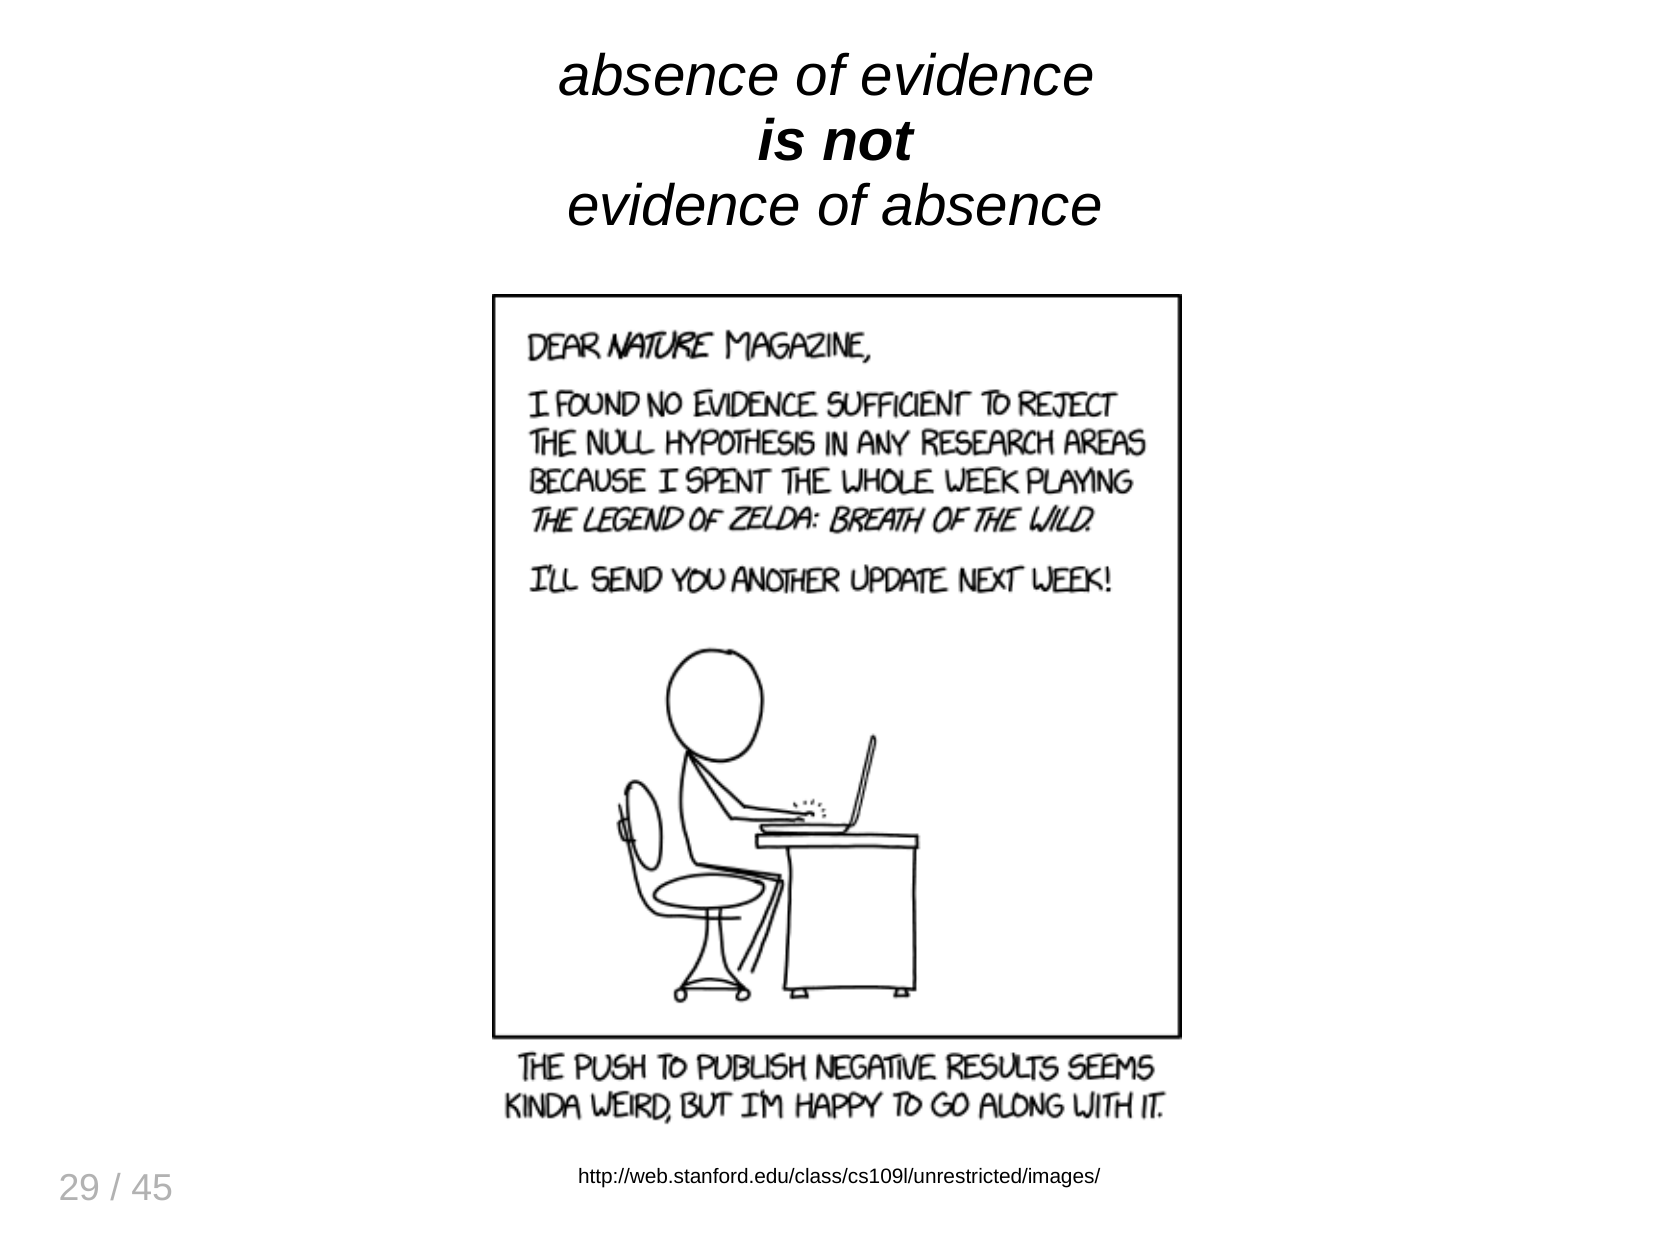

# absence of evidence is not evidence of absence
http://web.stanford.edu/class/cs109l/unrestricted/images/